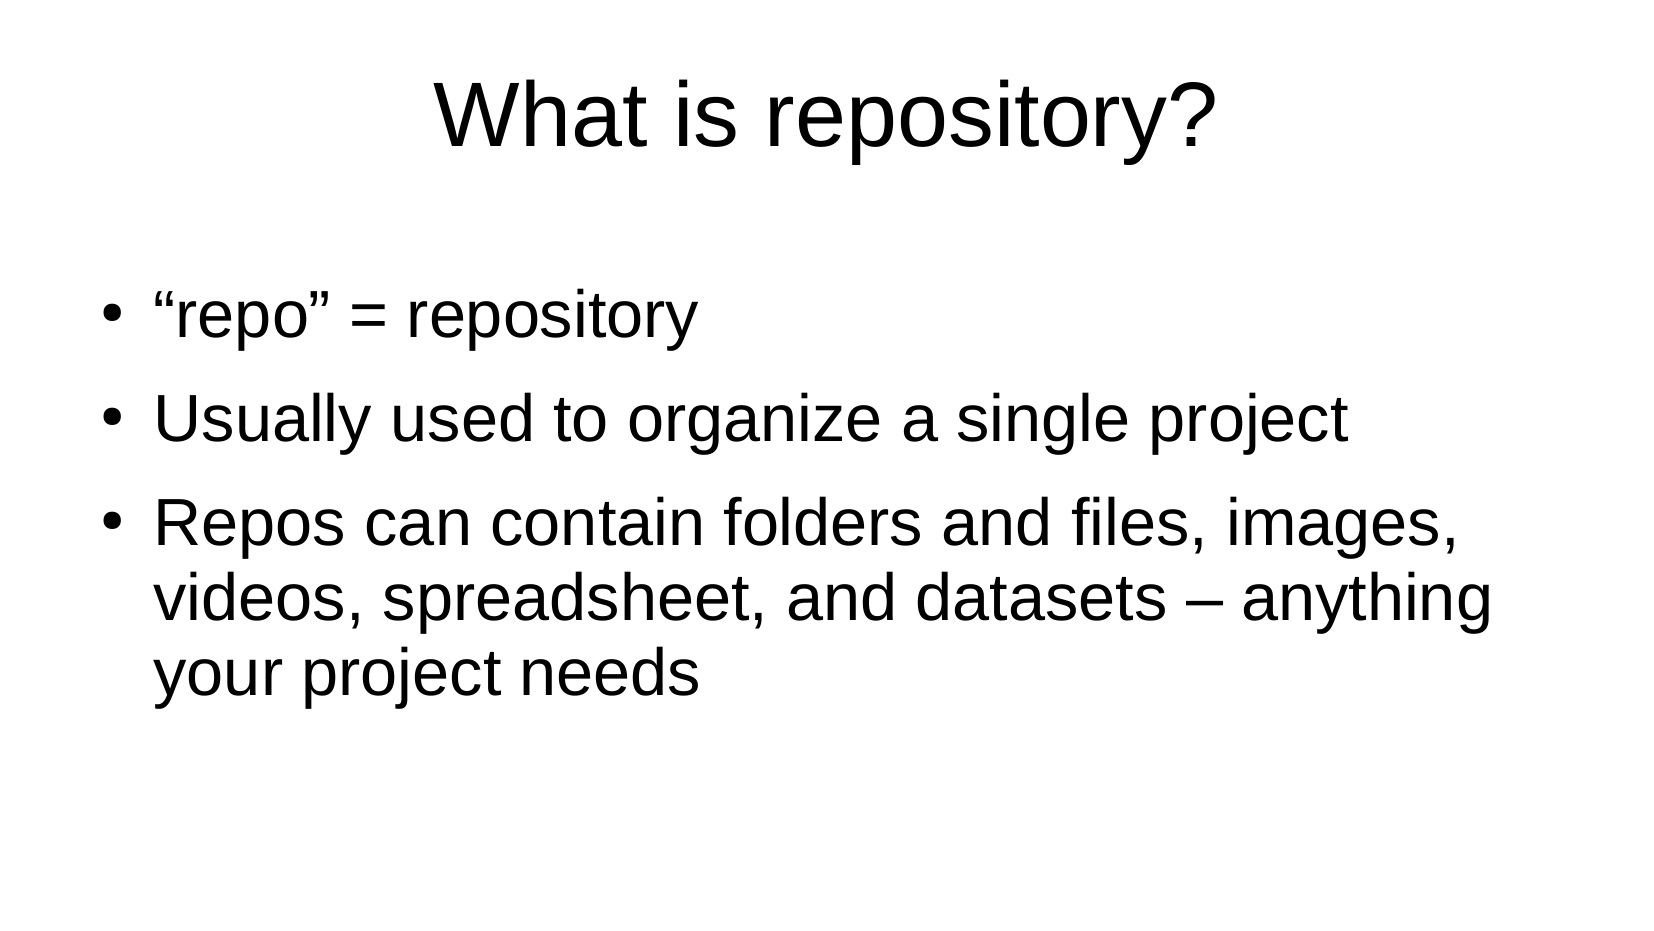

# What is repository?
“repo” = repository
Usually used to organize a single project
Repos can contain folders and files, images, videos, spreadsheet, and datasets – anything your project needs